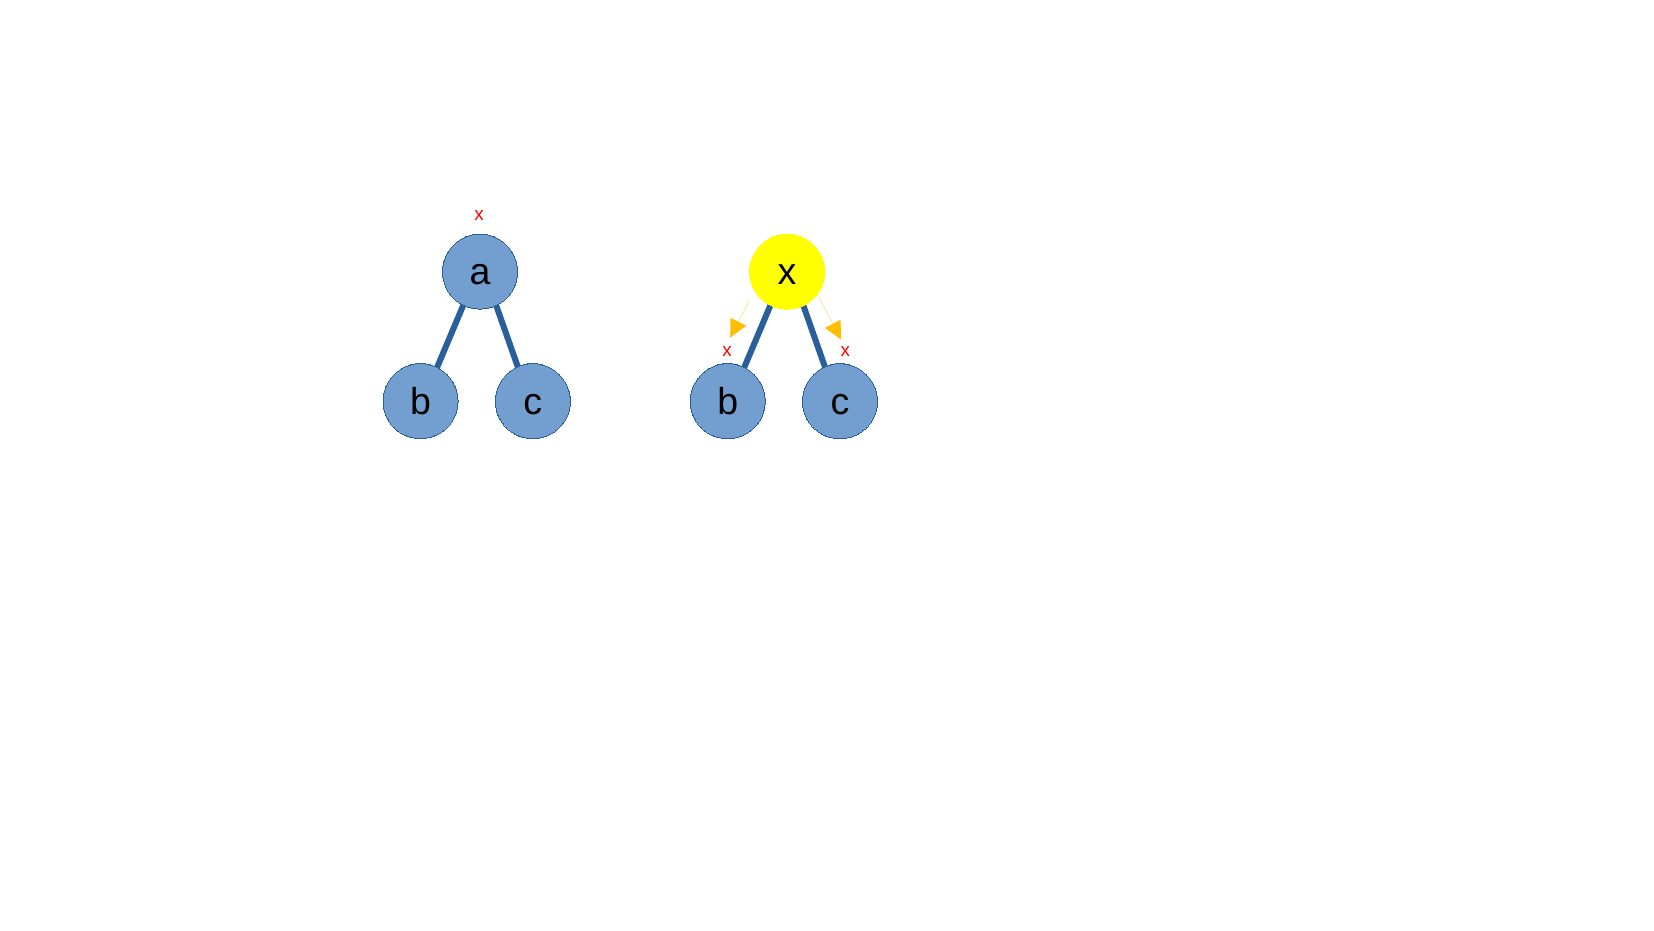

x
a
x
x
x
b
c
b
c